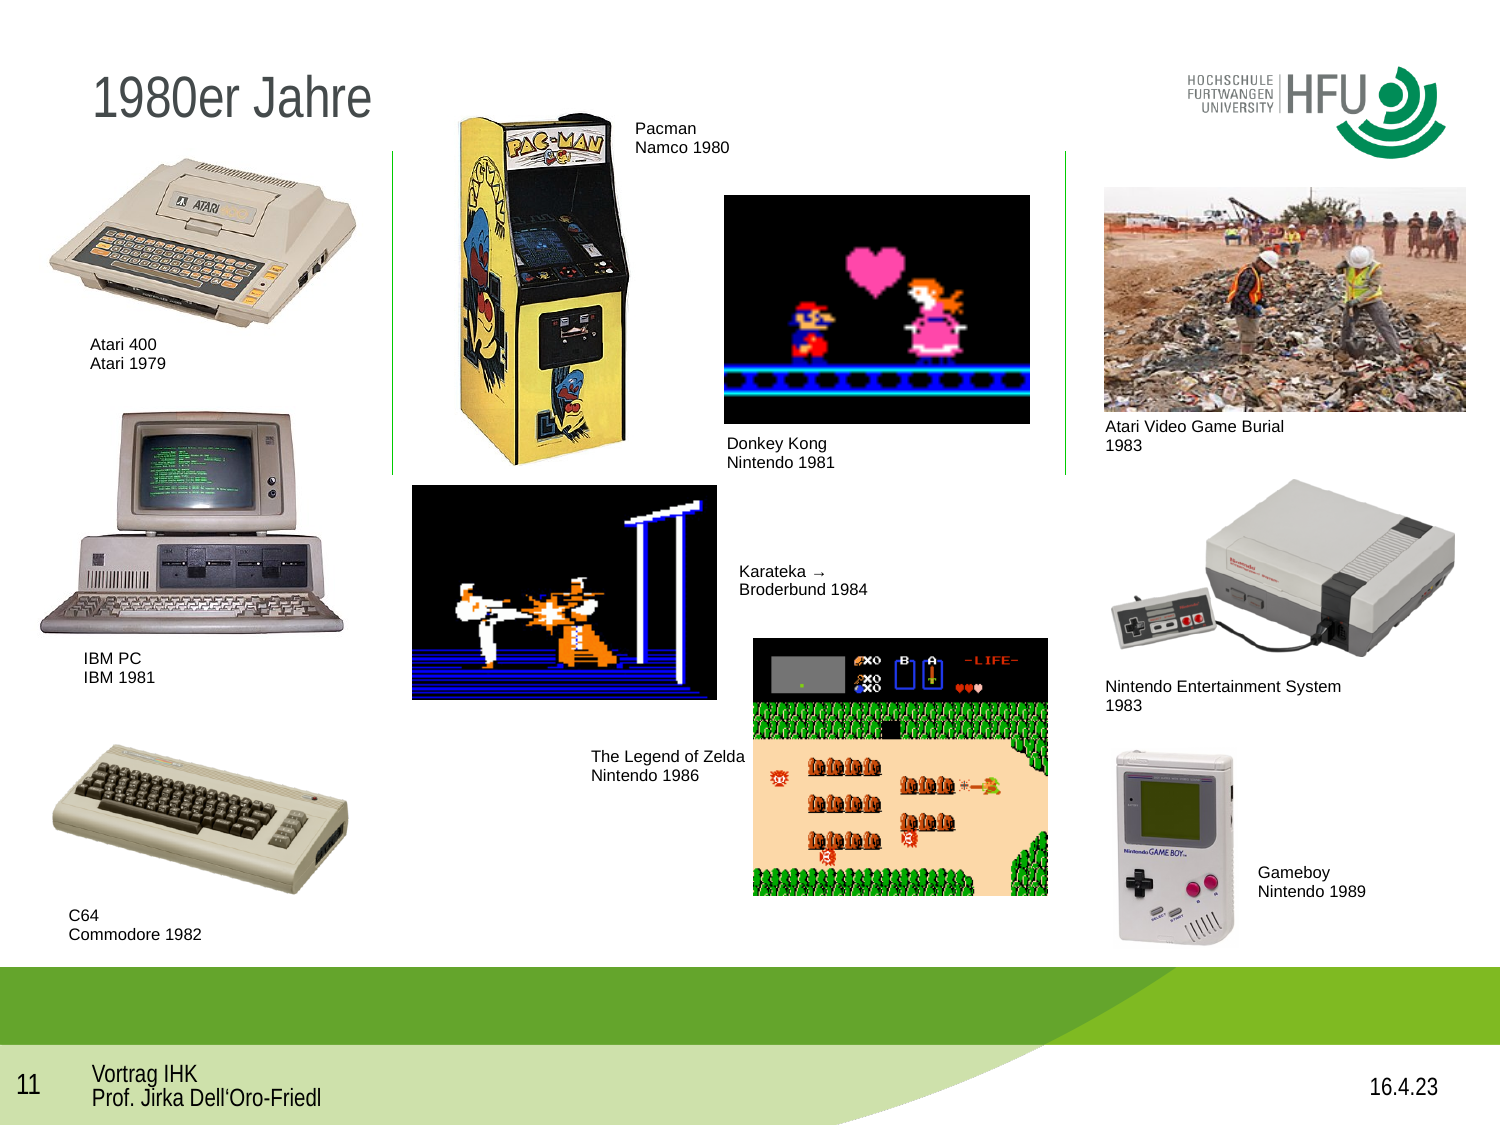

# 1980er Jahre
Pacman
Namco 1980
Atari 400
Atari 1979
Atari Video Game Burial
1983
Donkey Kong
Nintendo 1981
Karateka →
Broderbund 1984
IBM PC
IBM 1981
Nintendo Entertainment System
1983
The Legend of Zelda
Nintendo 1986
Gameboy
Nintendo 1989
C64
Commodore 1982